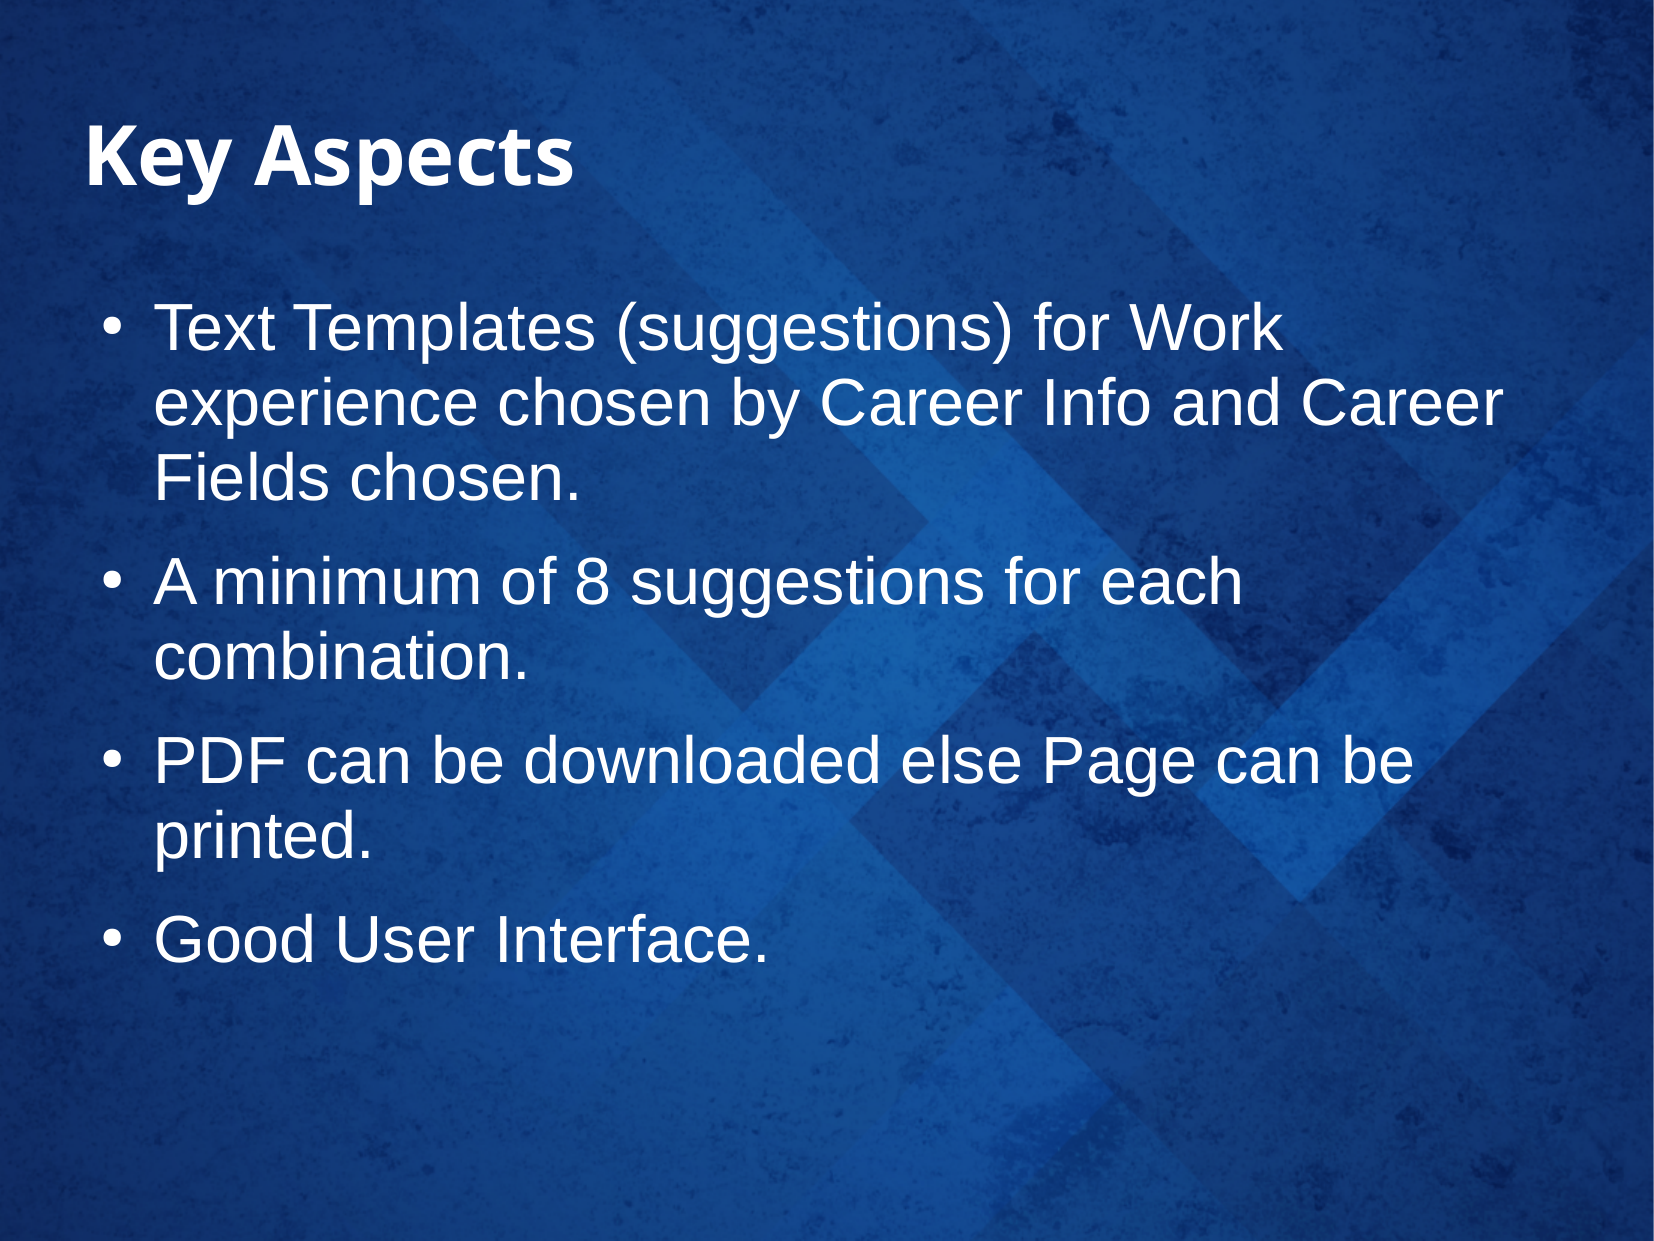

# Key Aspects
Text Templates (suggestions) for Work experience chosen by Career Info and Career Fields chosen.
A minimum of 8 suggestions for each combination.
PDF can be downloaded else Page can be printed.
Good User Interface.